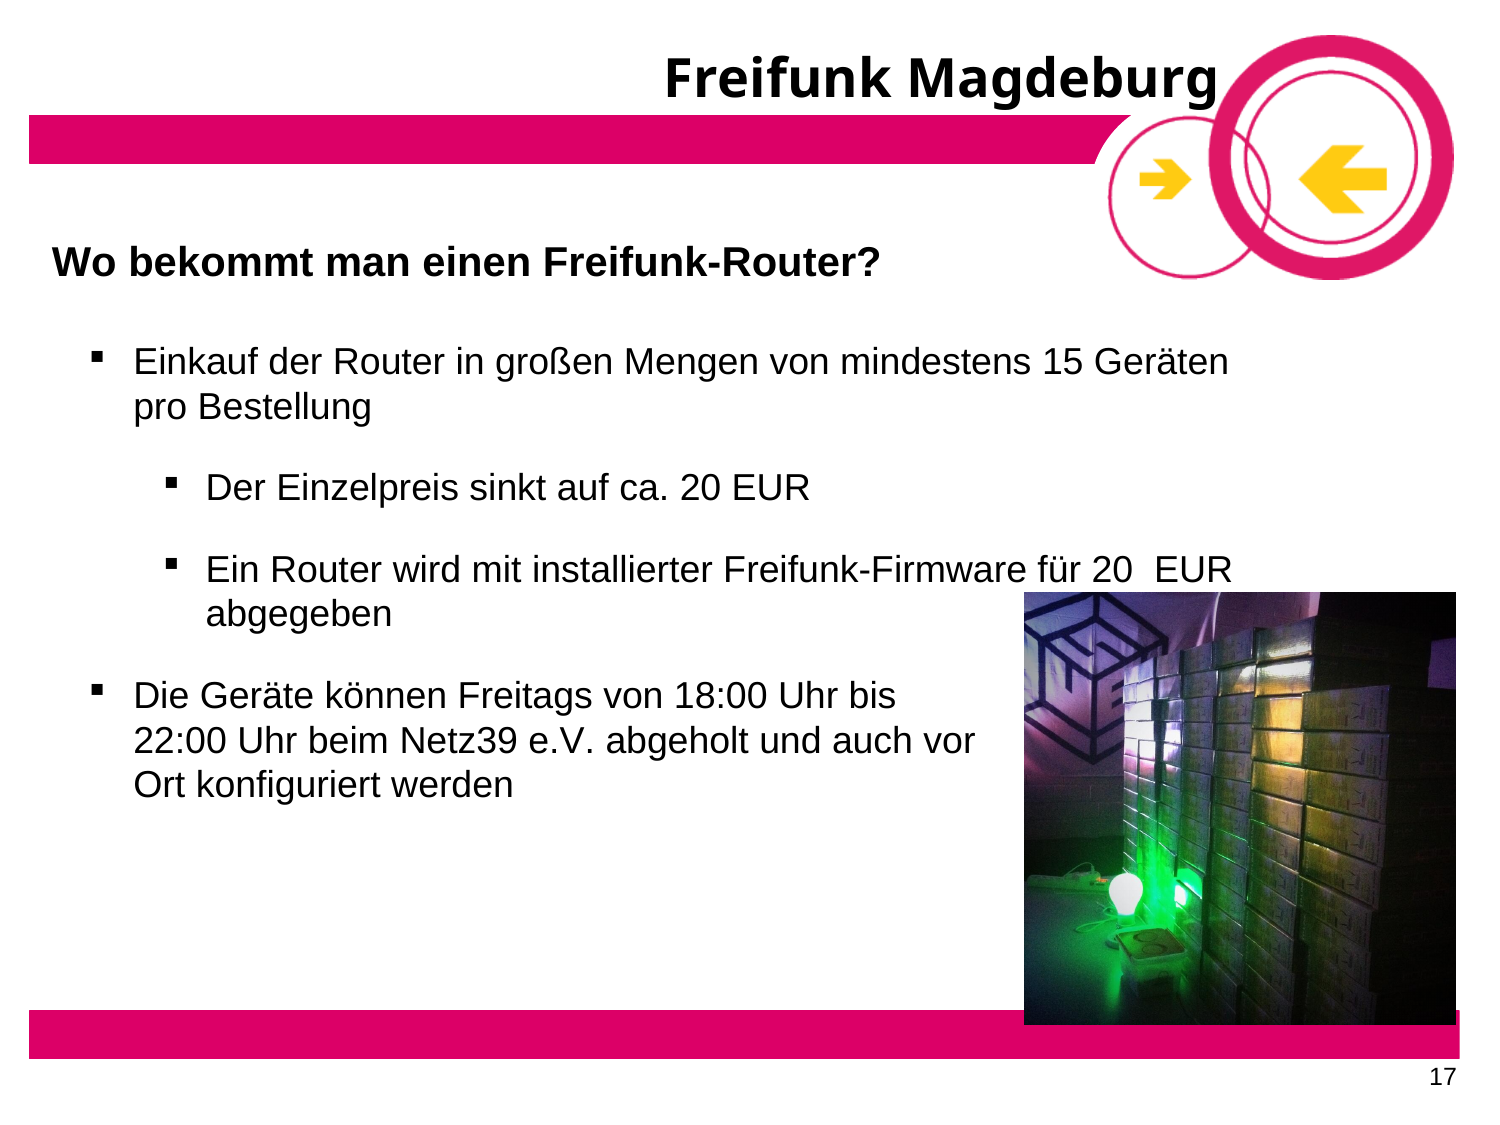

Wo bekommt man einen Freifunk-Router?
Einkauf der Router in großen Mengen von mindestens 15 Geräten pro Bestellung
Der Einzelpreis sinkt auf ca. 20 EUR
Ein Router wird mit installierter Freifunk-Firmware für 20 EUR abgegeben
Die Geräte können Freitags von 18:00 Uhr bis
22:00 Uhr beim Netz39 e.V. abgeholt und auch vor
Ort konfiguriert werden
17